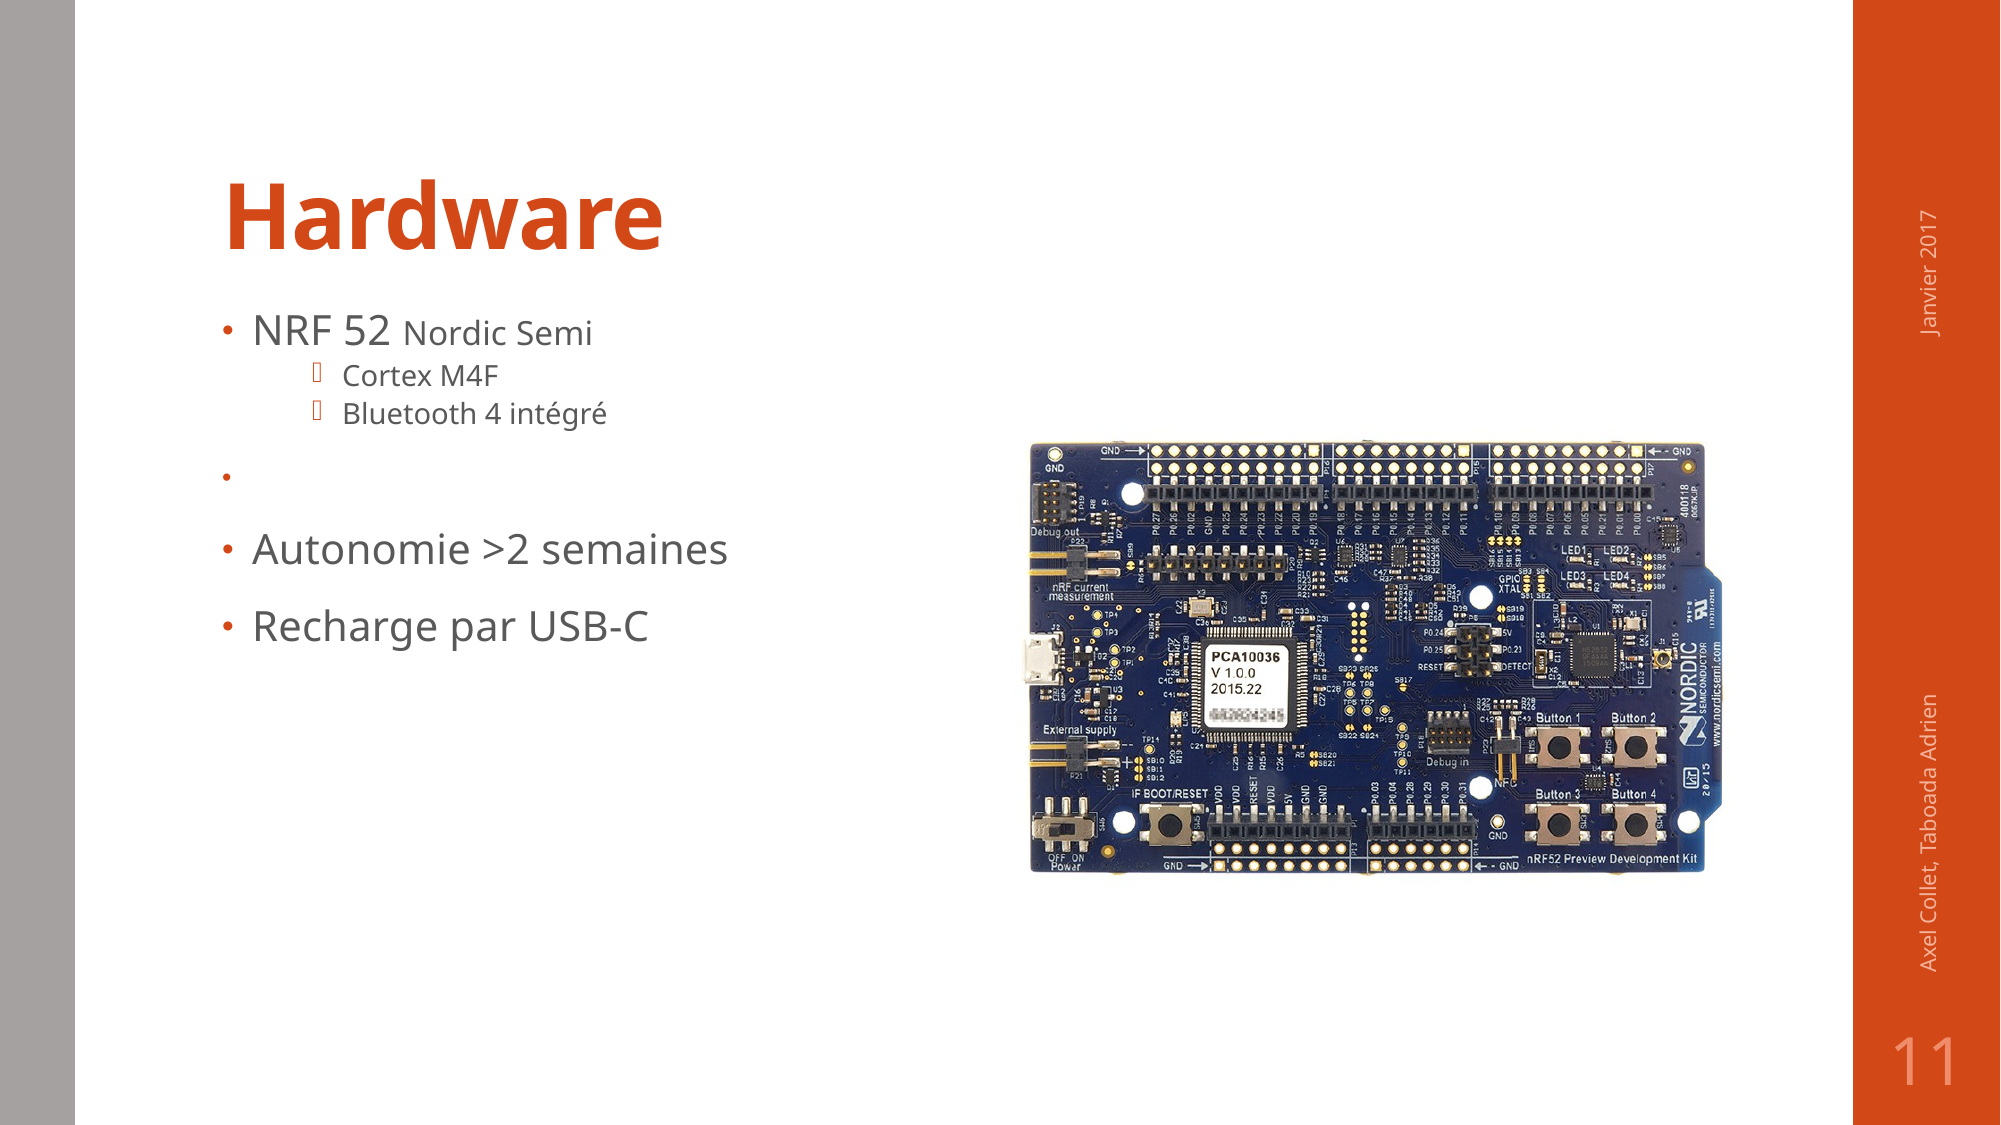

# Hardware
Janvier 2017
NRF 52 Nordic Semi
Cortex M4F
Bluetooth 4 intégré
Autonomie >2 semaines
Recharge par USB-C
Axel Collet, Taboada Adrien